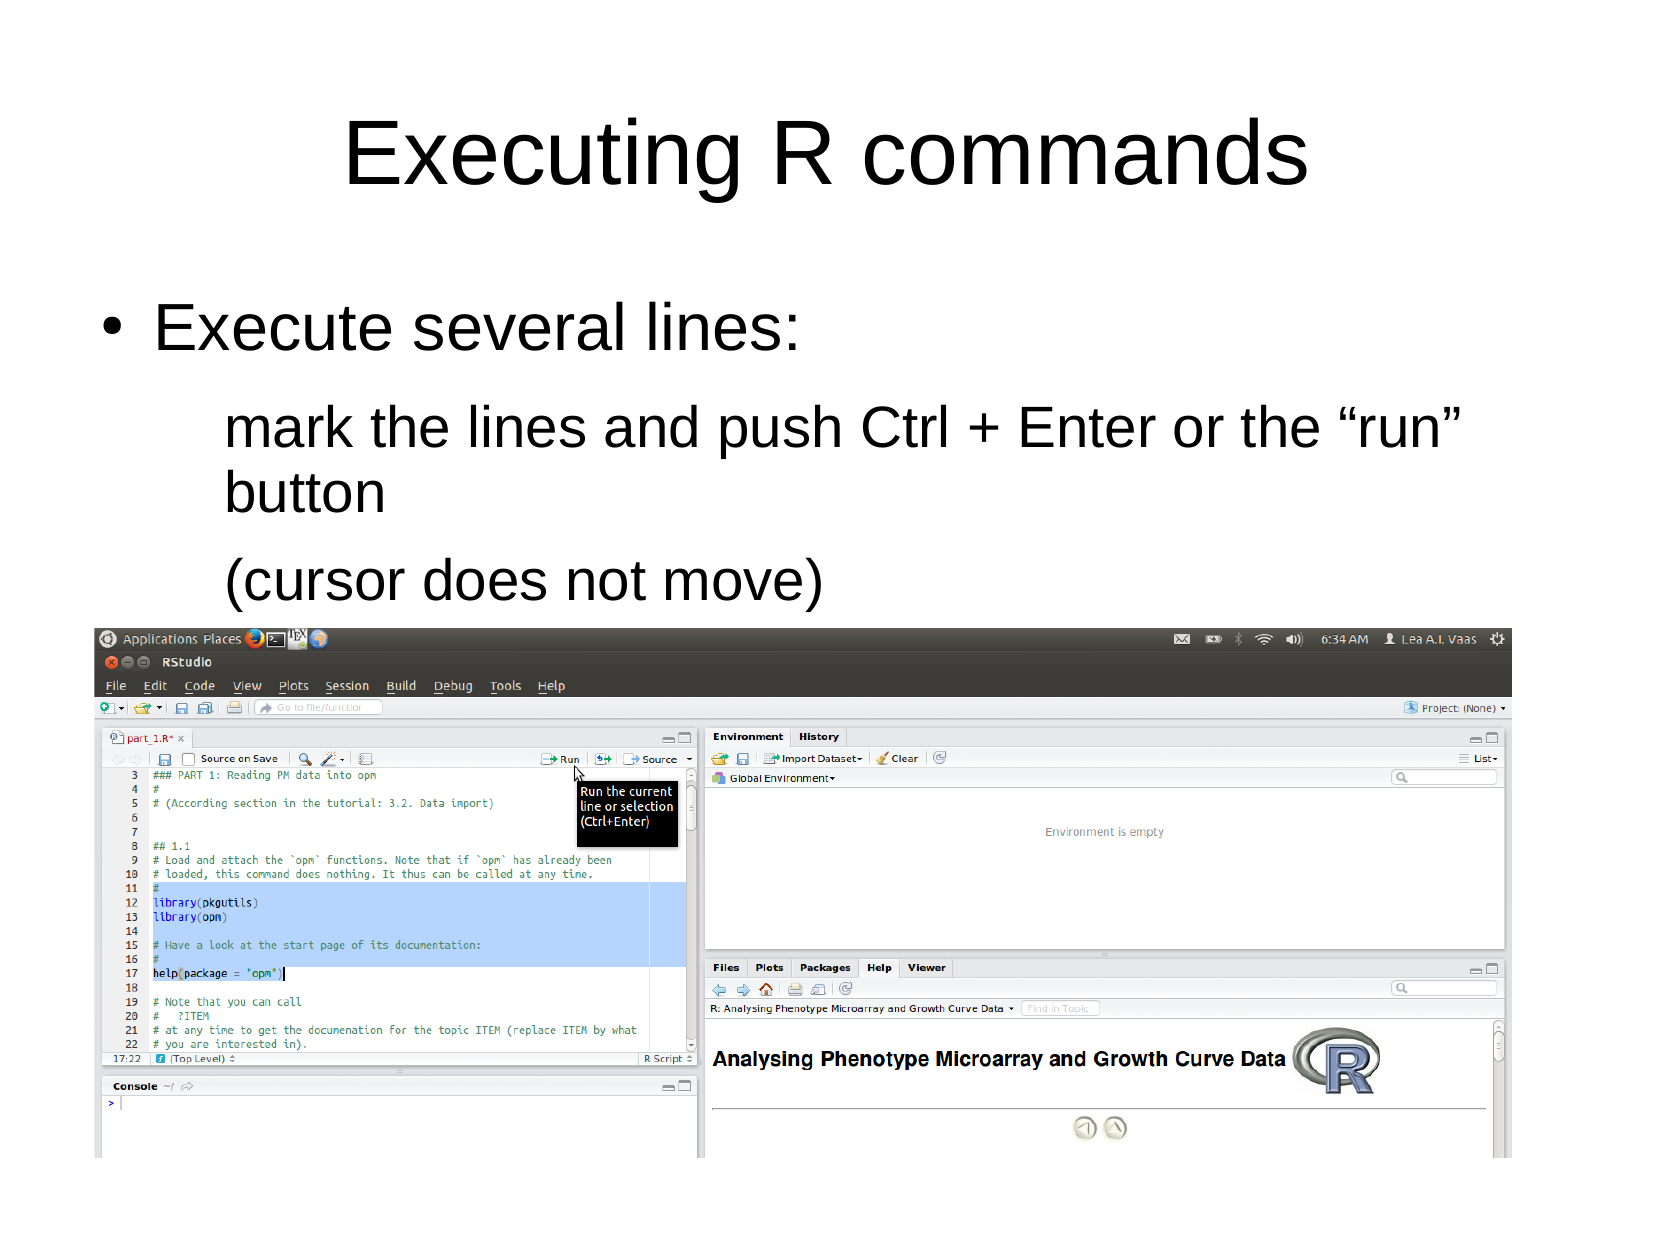

# Executing R commands
Execute several lines:
mark the lines and push Ctrl + Enter or the “run” button
(cursor does not move)